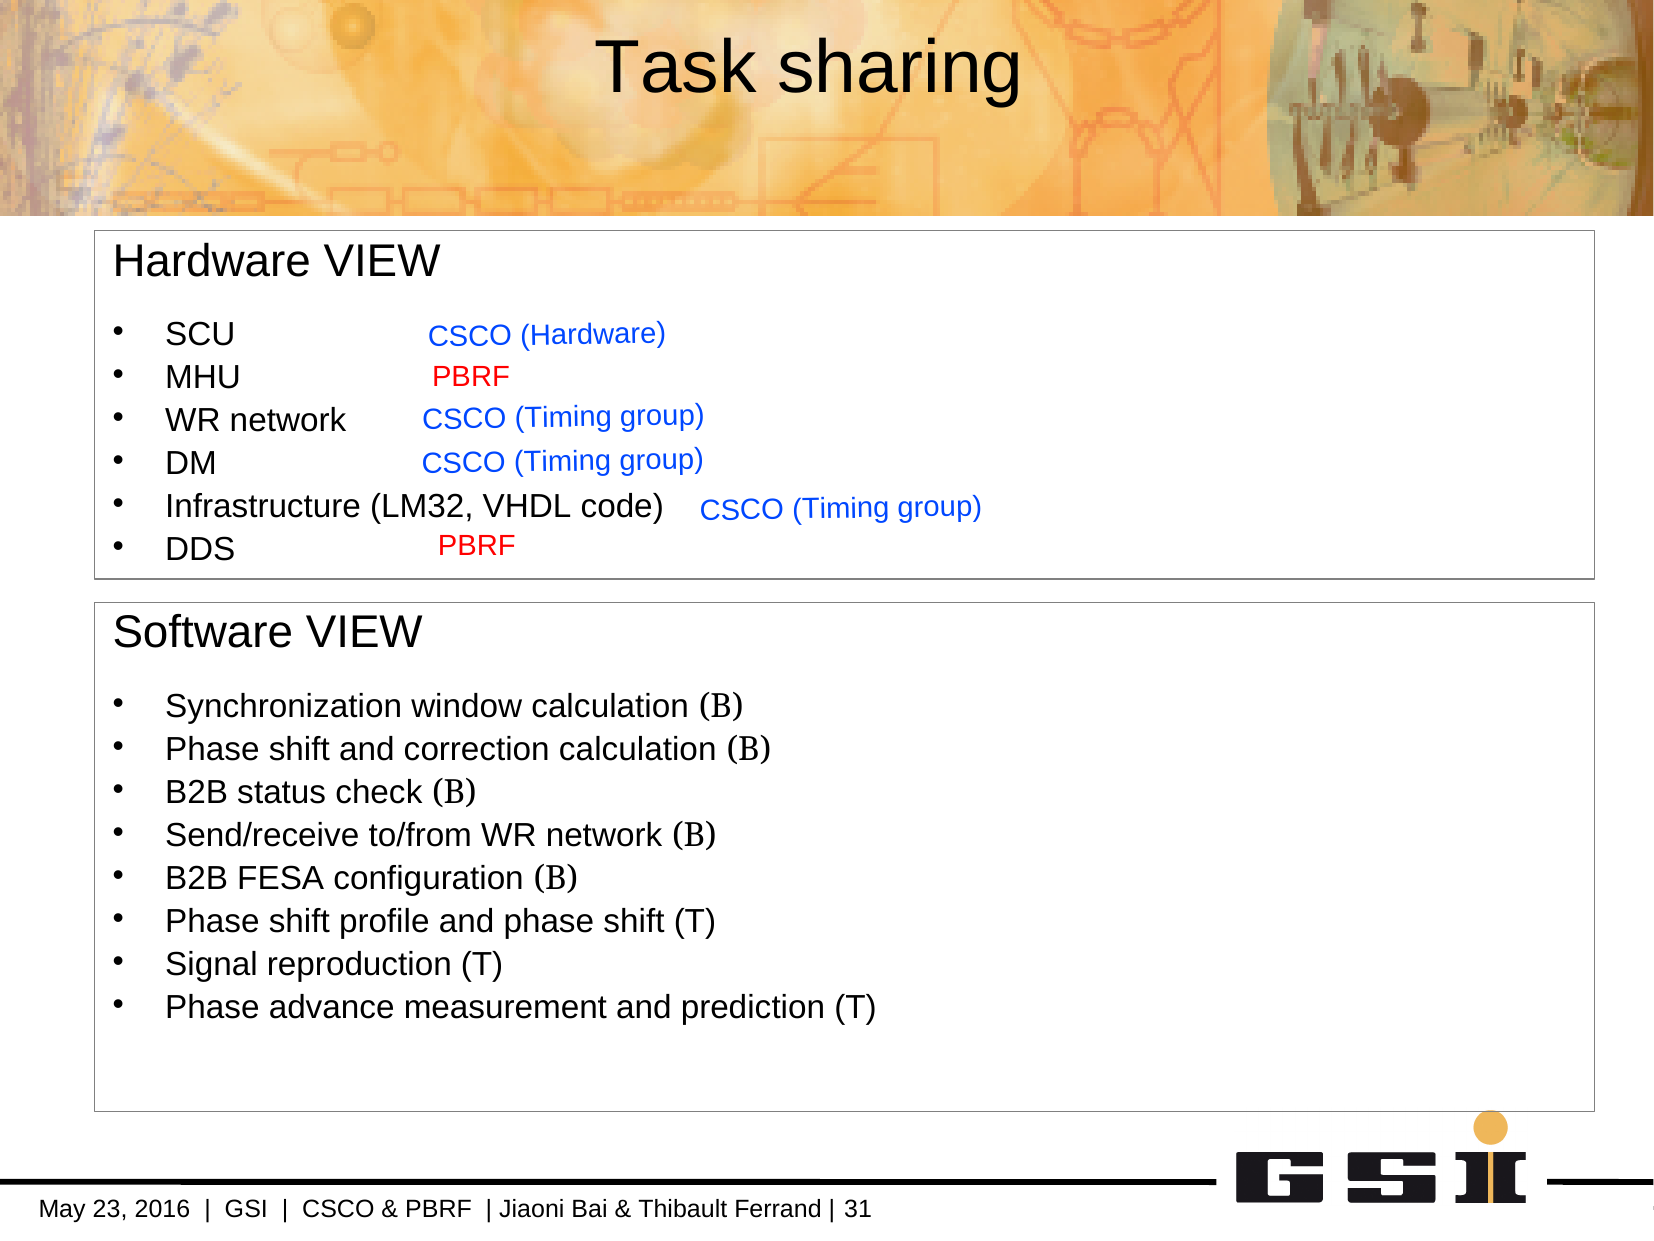

# Task sharing
Hardware VIEW
SCU
MHU
WR network
DM
Infrastructure (LM32, VHDL code)
DDS
CSCO (Hardware)
PBRF
CSCO (Timing group)
CSCO (Timing group)
CSCO (Timing group)
PBRF
Software VIEW
Synchronization window calculation (B)
Phase shift and correction calculation (B)
B2B status check (B)
Send/receive to/from WR network (B)
B2B FESA configuration (B)
Phase shift profile and phase shift (T)
Signal reproduction (T)
Phase advance measurement and prediction (T)
31
May 23, 2016 | GSI | CSCO & PBRF | Jiaoni Bai & Thibault Ferrand |